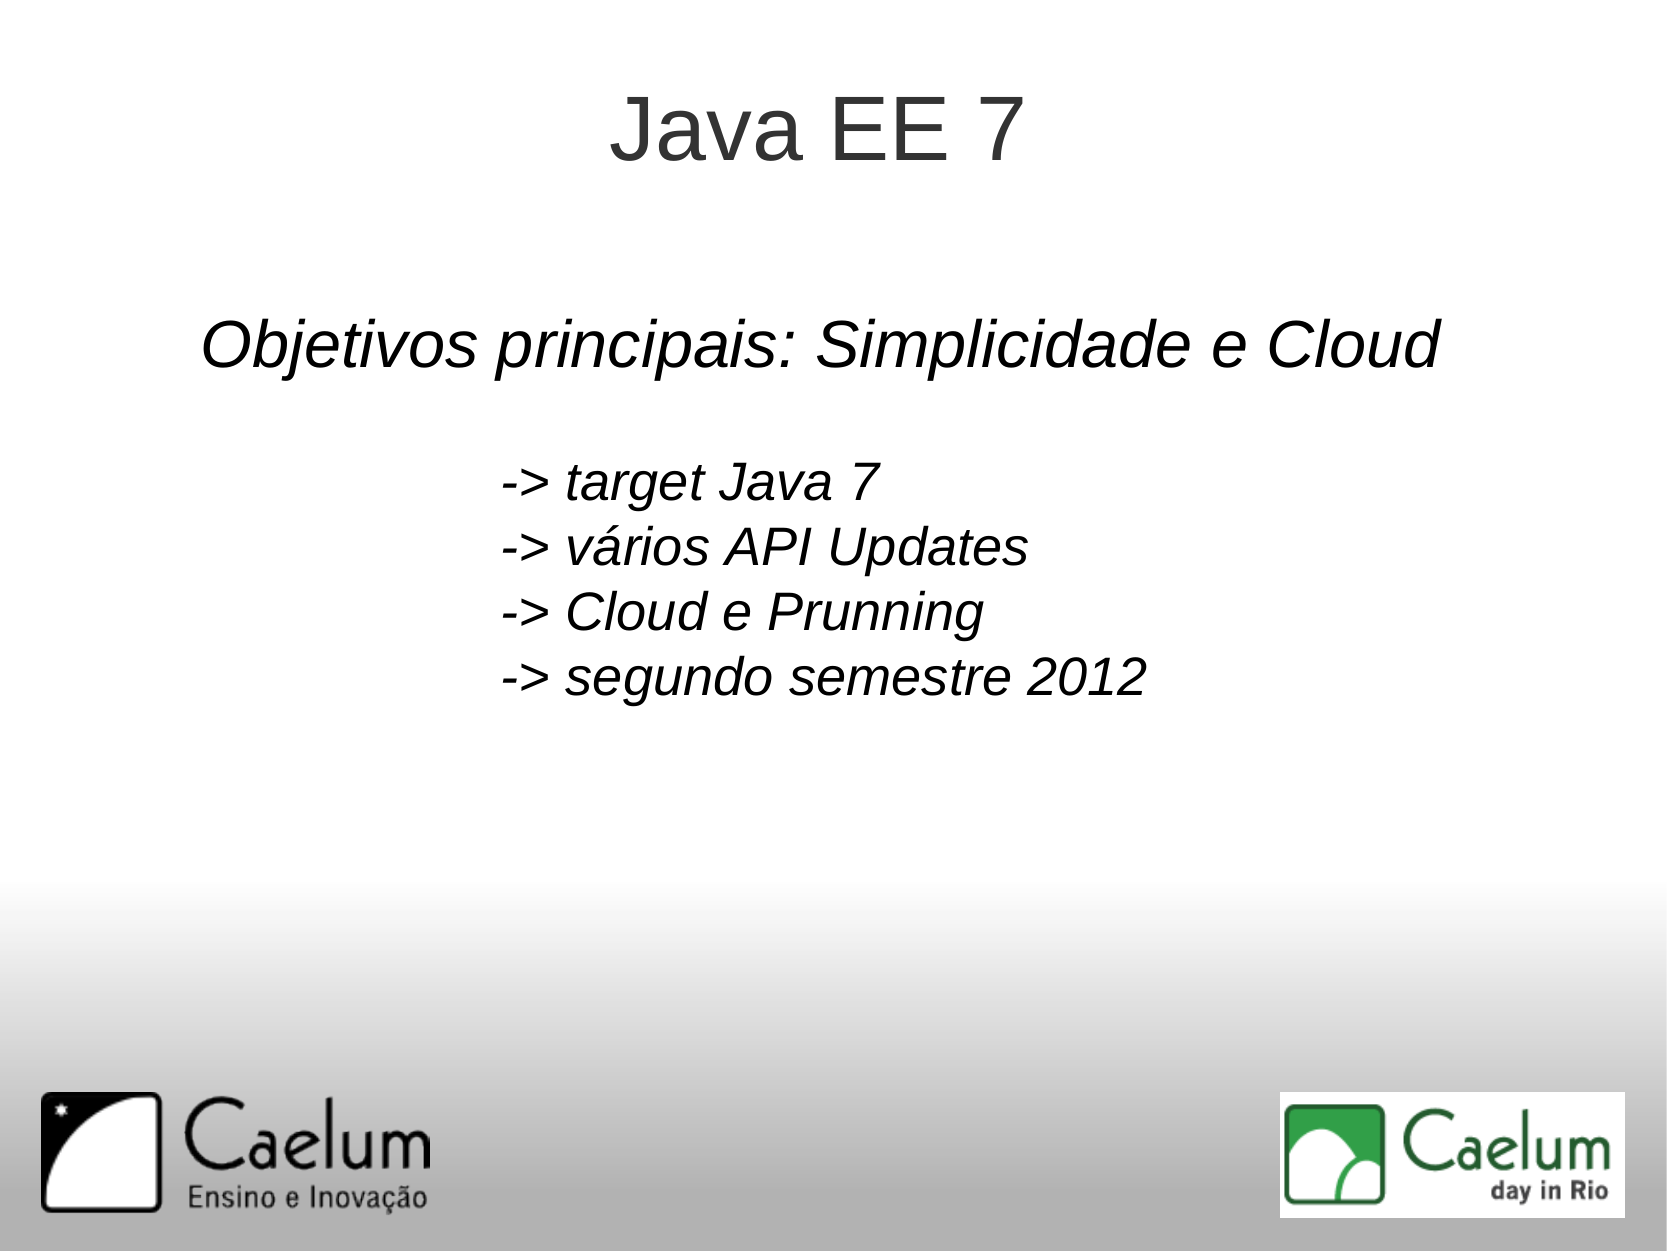

# Java EE 7
Objetivos principais: Simplicidade e Cloud
		-> target Java 7
		-> vários API Updates
		-> Cloud e Prunning
		-> segundo semestre 2012